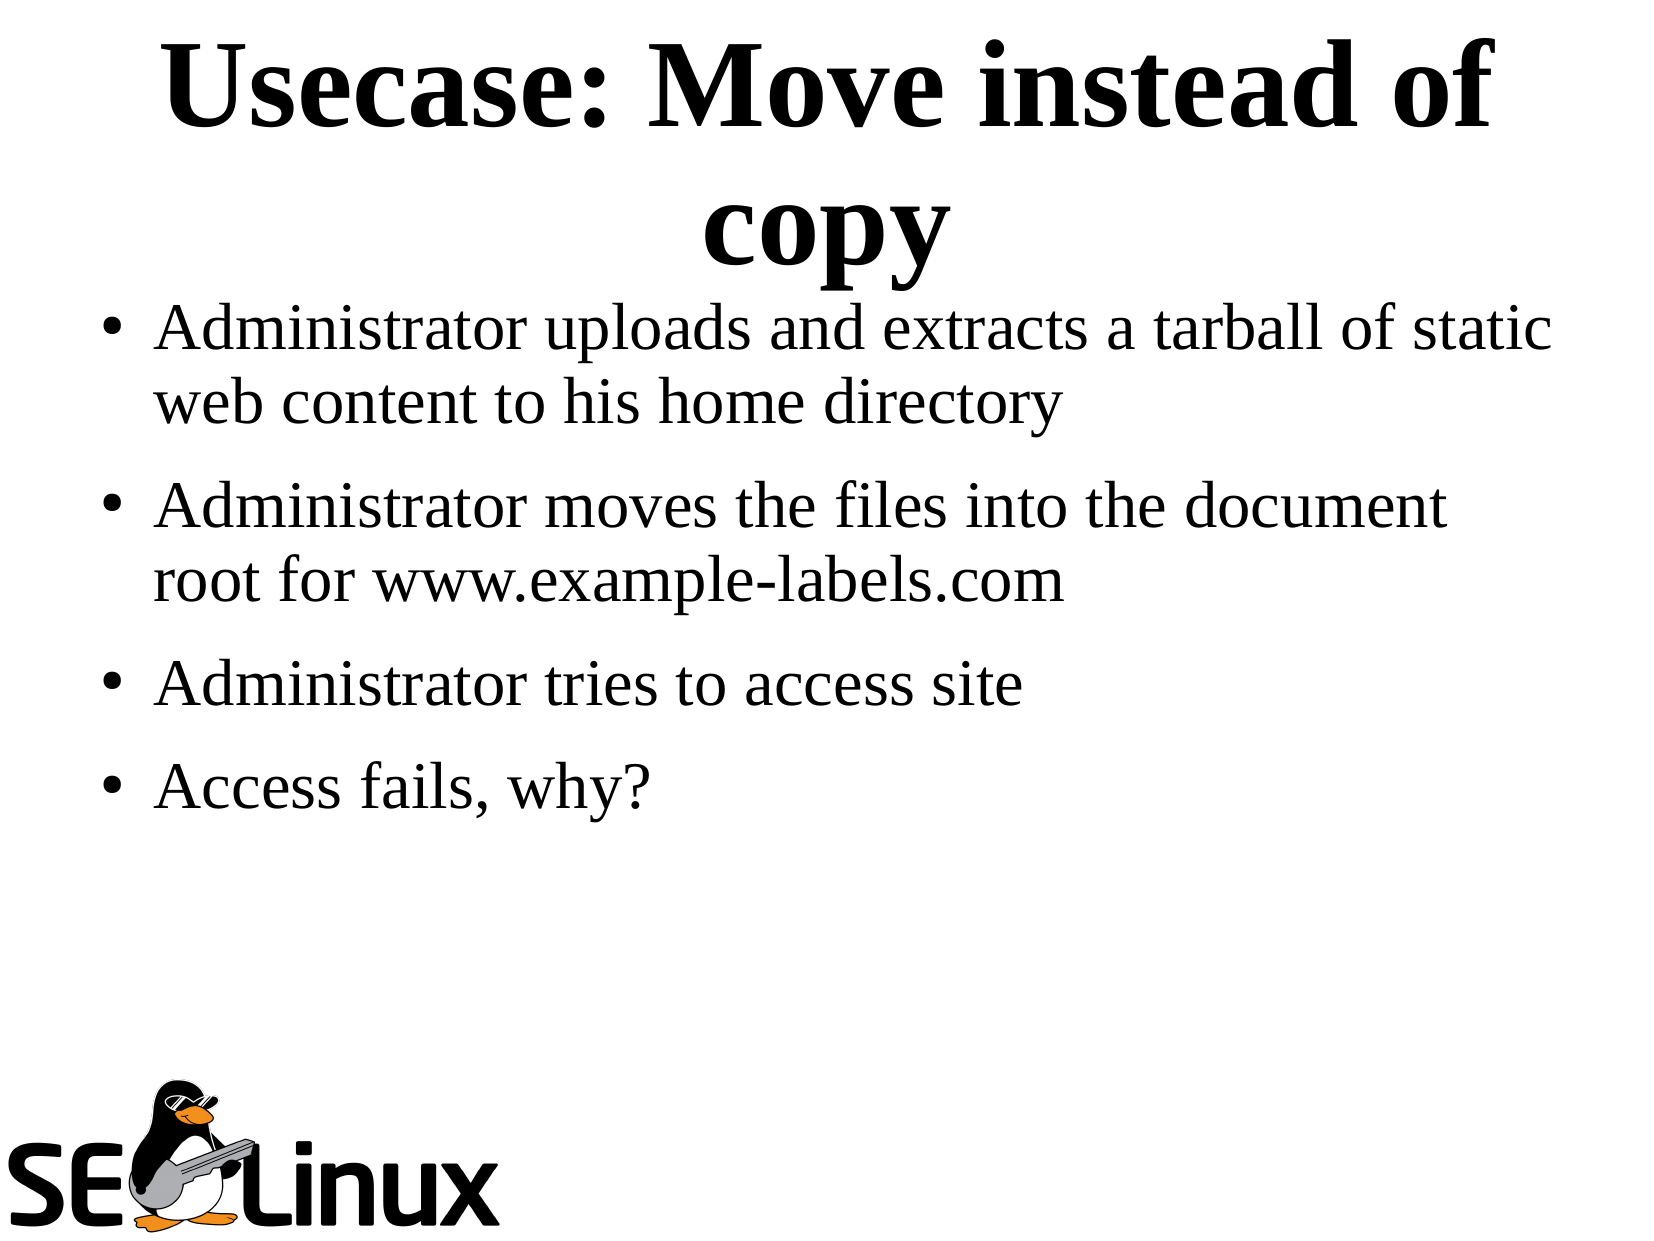

# Usecase: Move instead of copy
Administrator uploads and extracts a tarball of static web content to his home directory
Administrator moves the files into the document root for www.example-labels.com
Administrator tries to access site
Access fails, why?